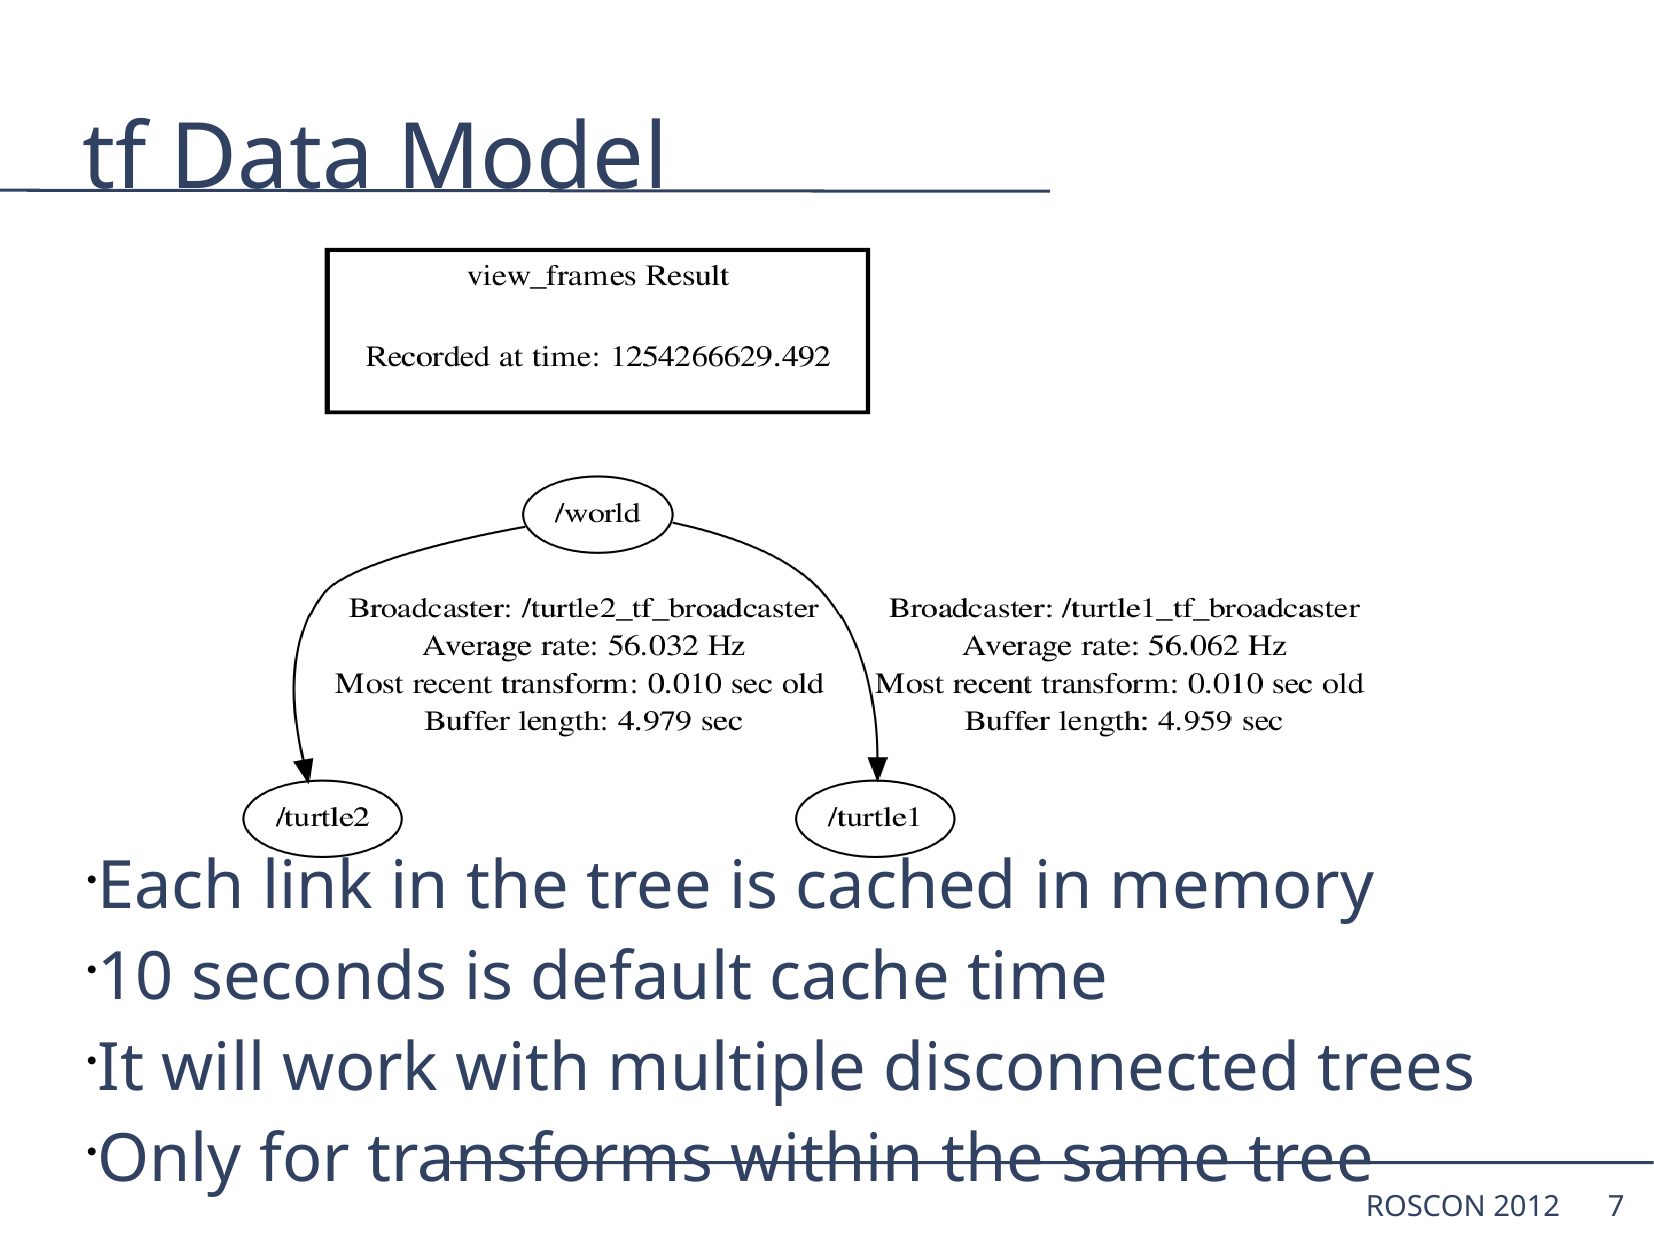

# tf Data Model
Each link in the tree is cached in memory
10 seconds is default cache time
It will work with multiple disconnected trees
Only for transforms within the same tree